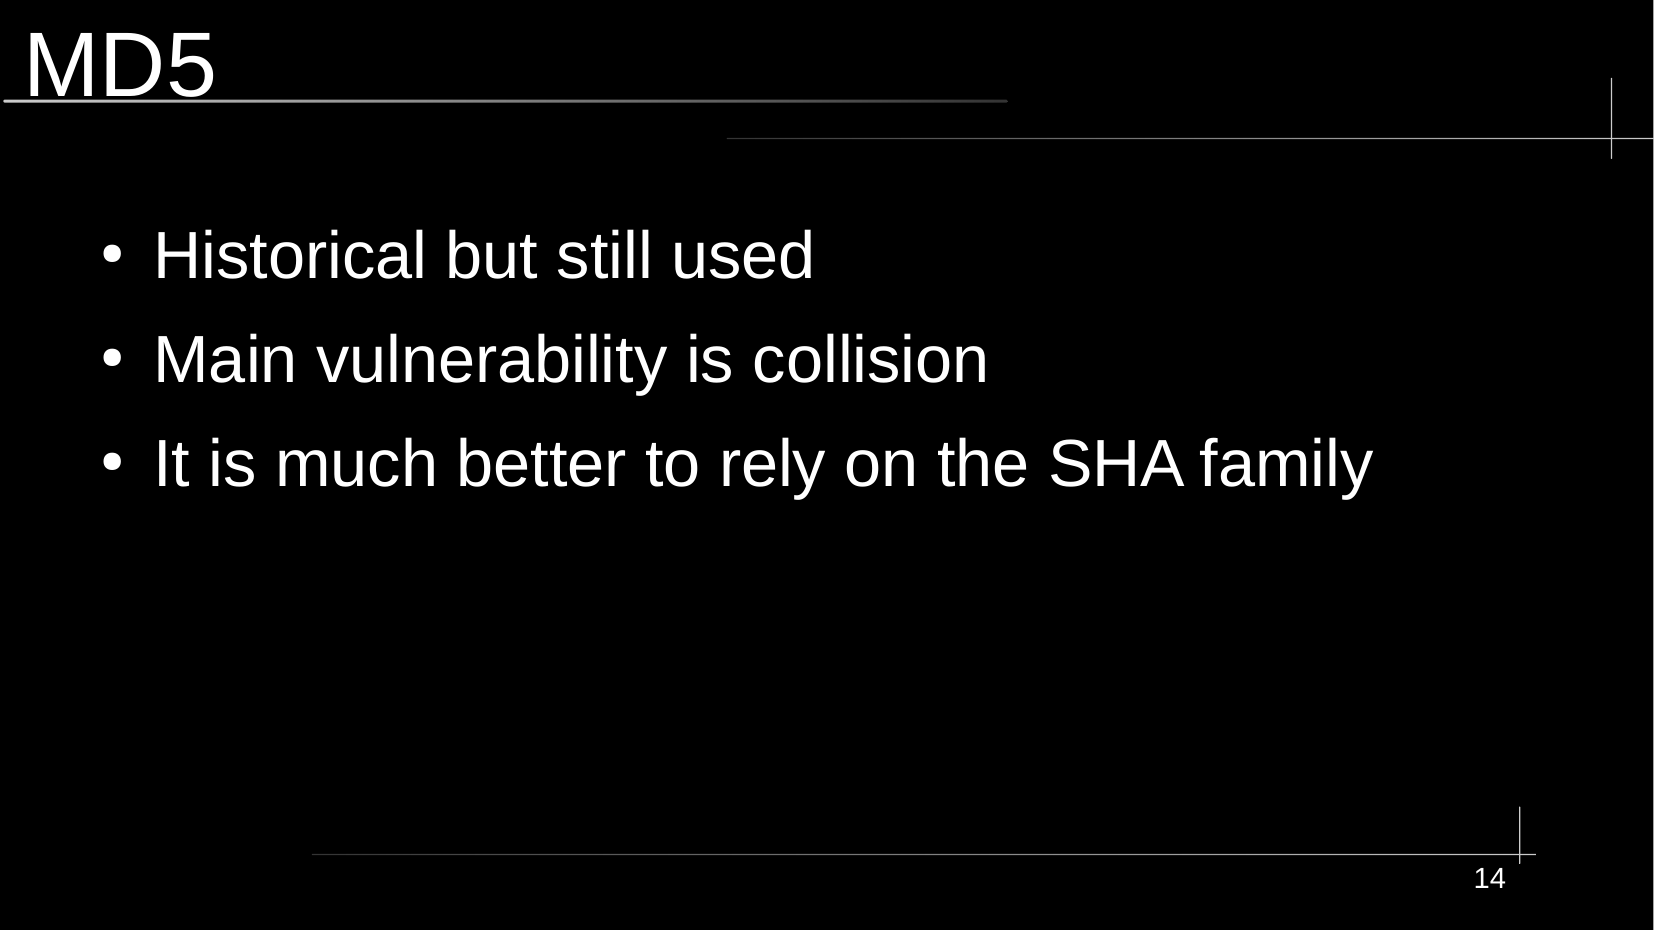

# MD5
Historical but still used
Main vulnerability is collision
It is much better to rely on the SHA family
14